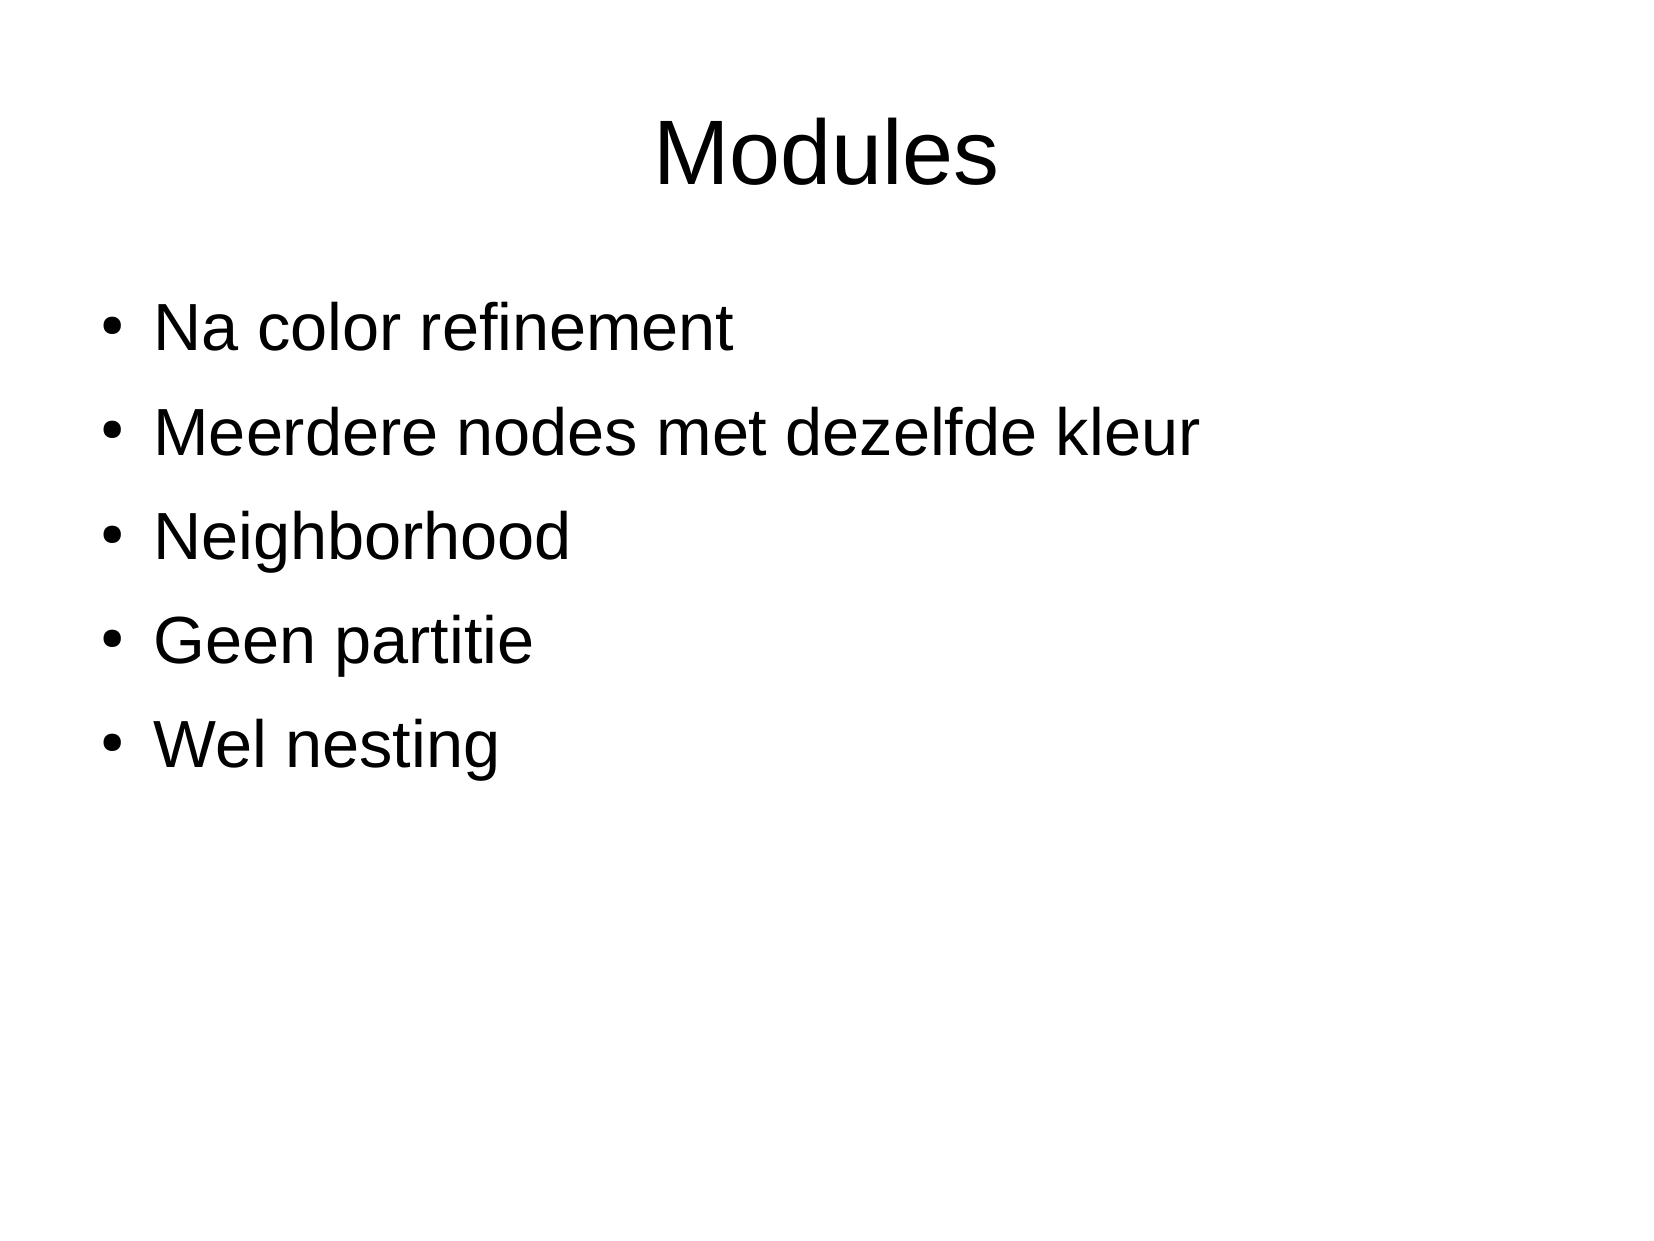

# Modules
Na color refinement
Meerdere nodes met dezelfde kleur
Neighborhood
Geen partitie
Wel nesting